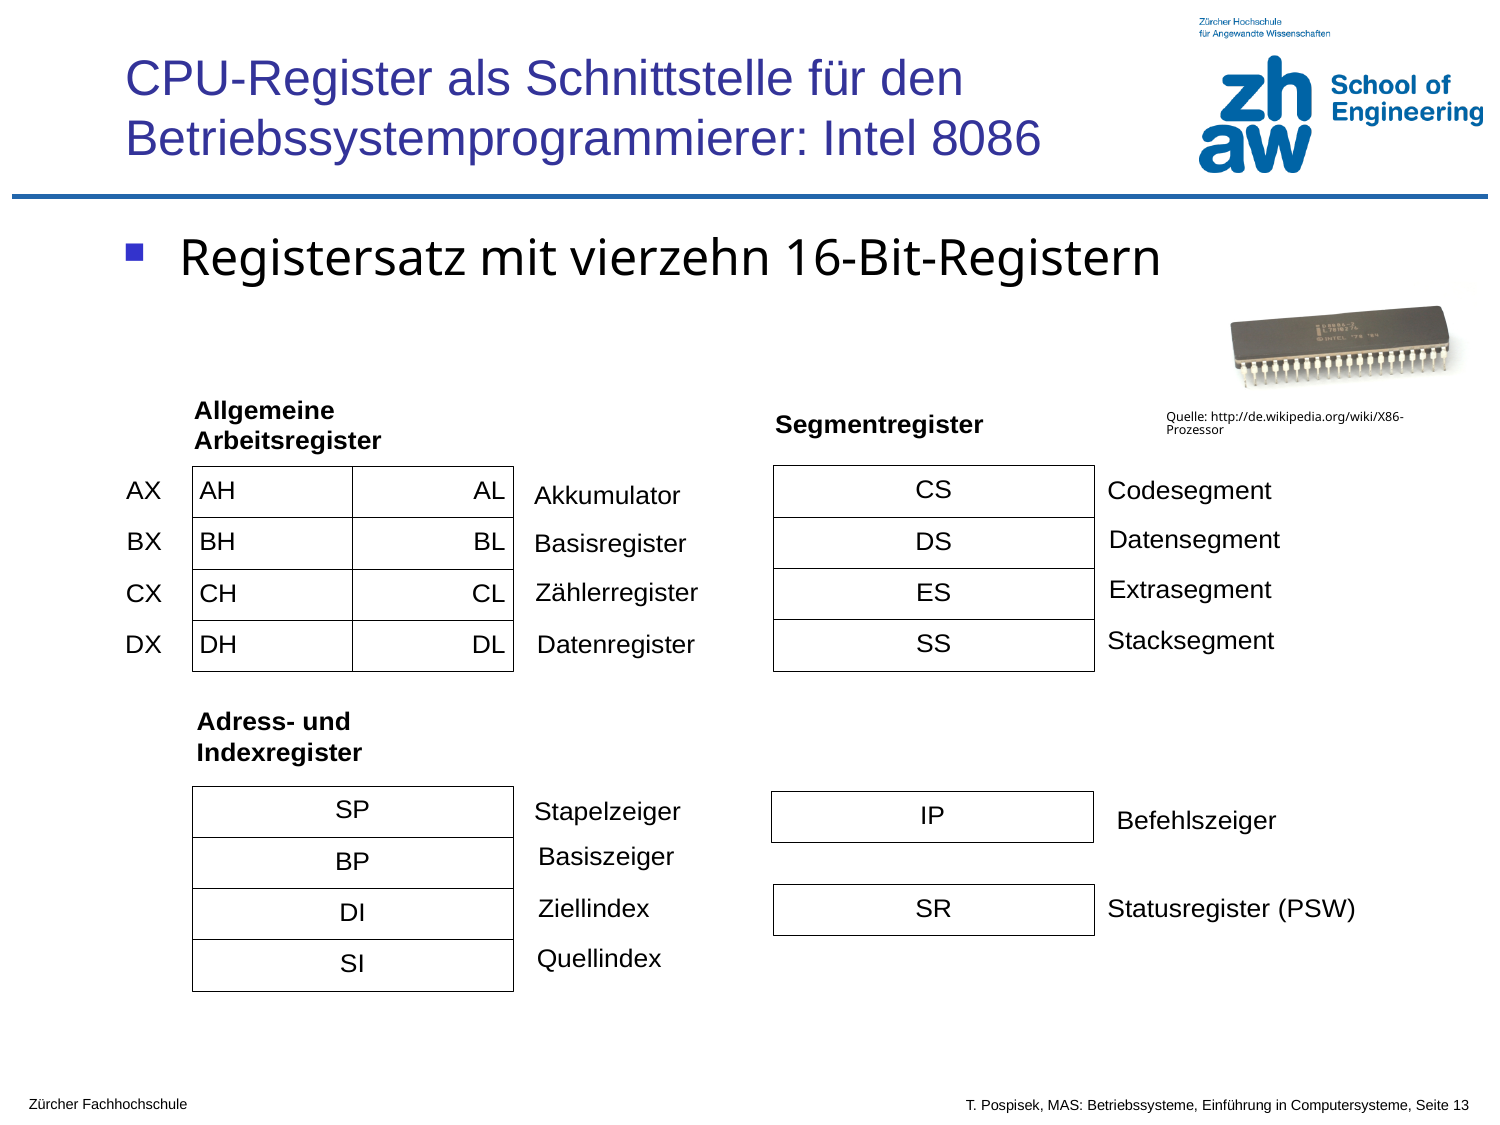

# CPU-Register als Schnittstelle für den Betriebssystemprogrammierer: Intel 8086
Registersatz mit vierzehn 16-Bit-Registern
Quelle: http://de.wikipedia.org/wiki/X86-Prozessor